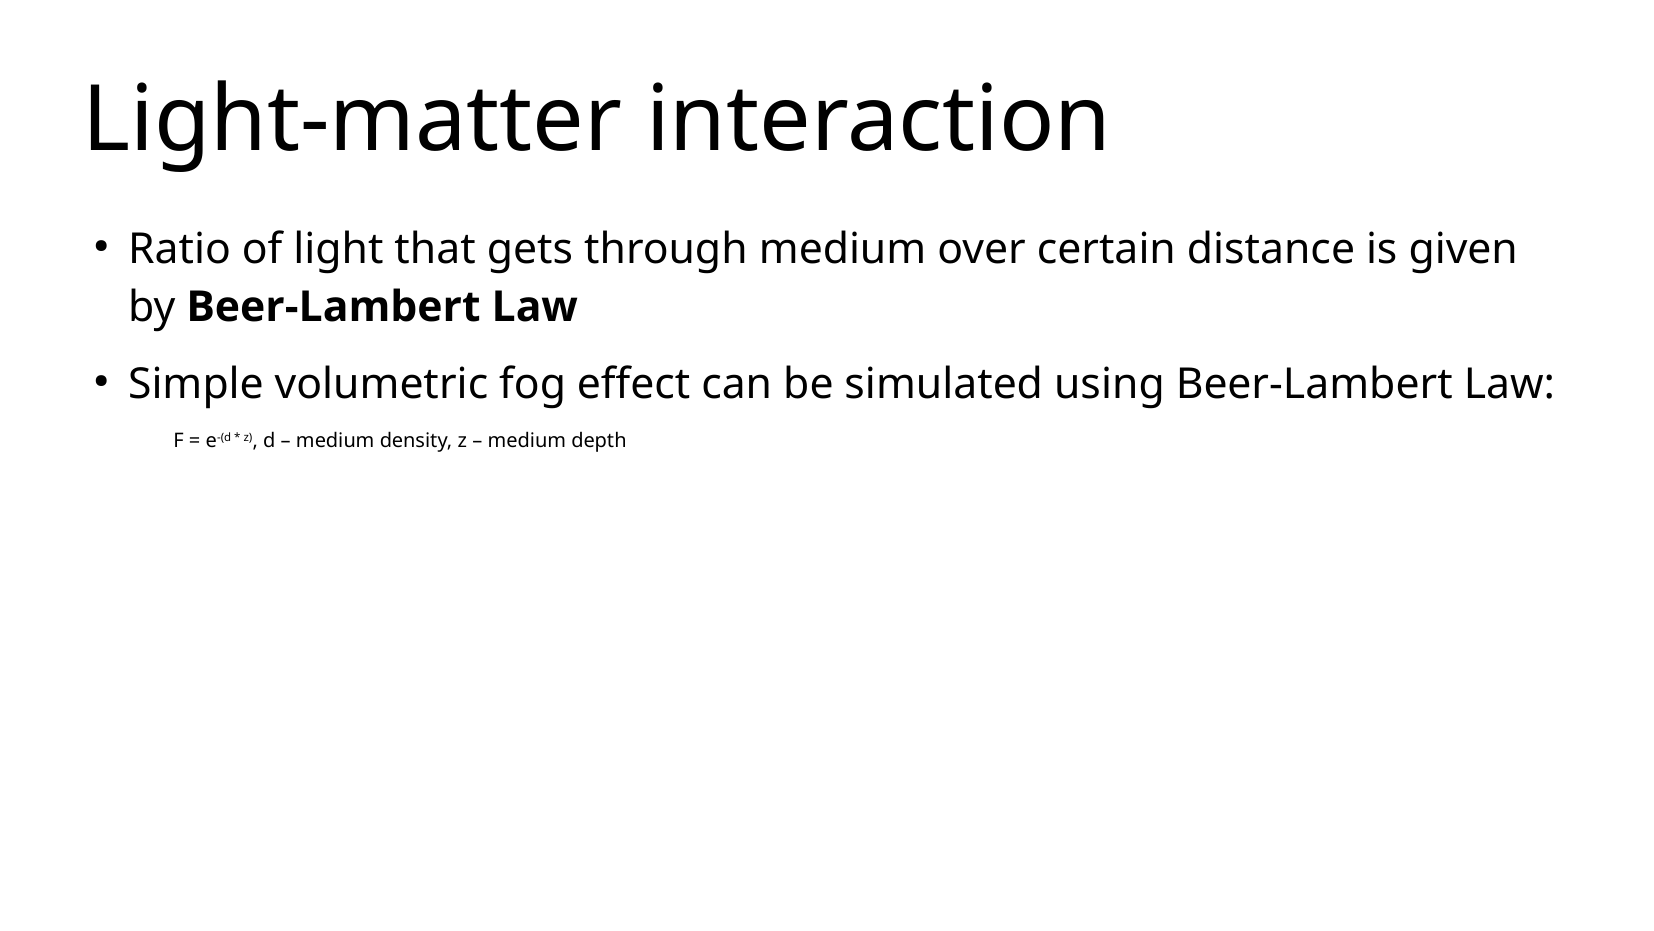

# Light-matter interaction
Ratio of light that gets through medium over certain distance is given by Beer-Lambert Law
Simple volumetric fog effect can be simulated using Beer-Lambert Law:
F = e-(d * z), d – medium density, z – medium depth